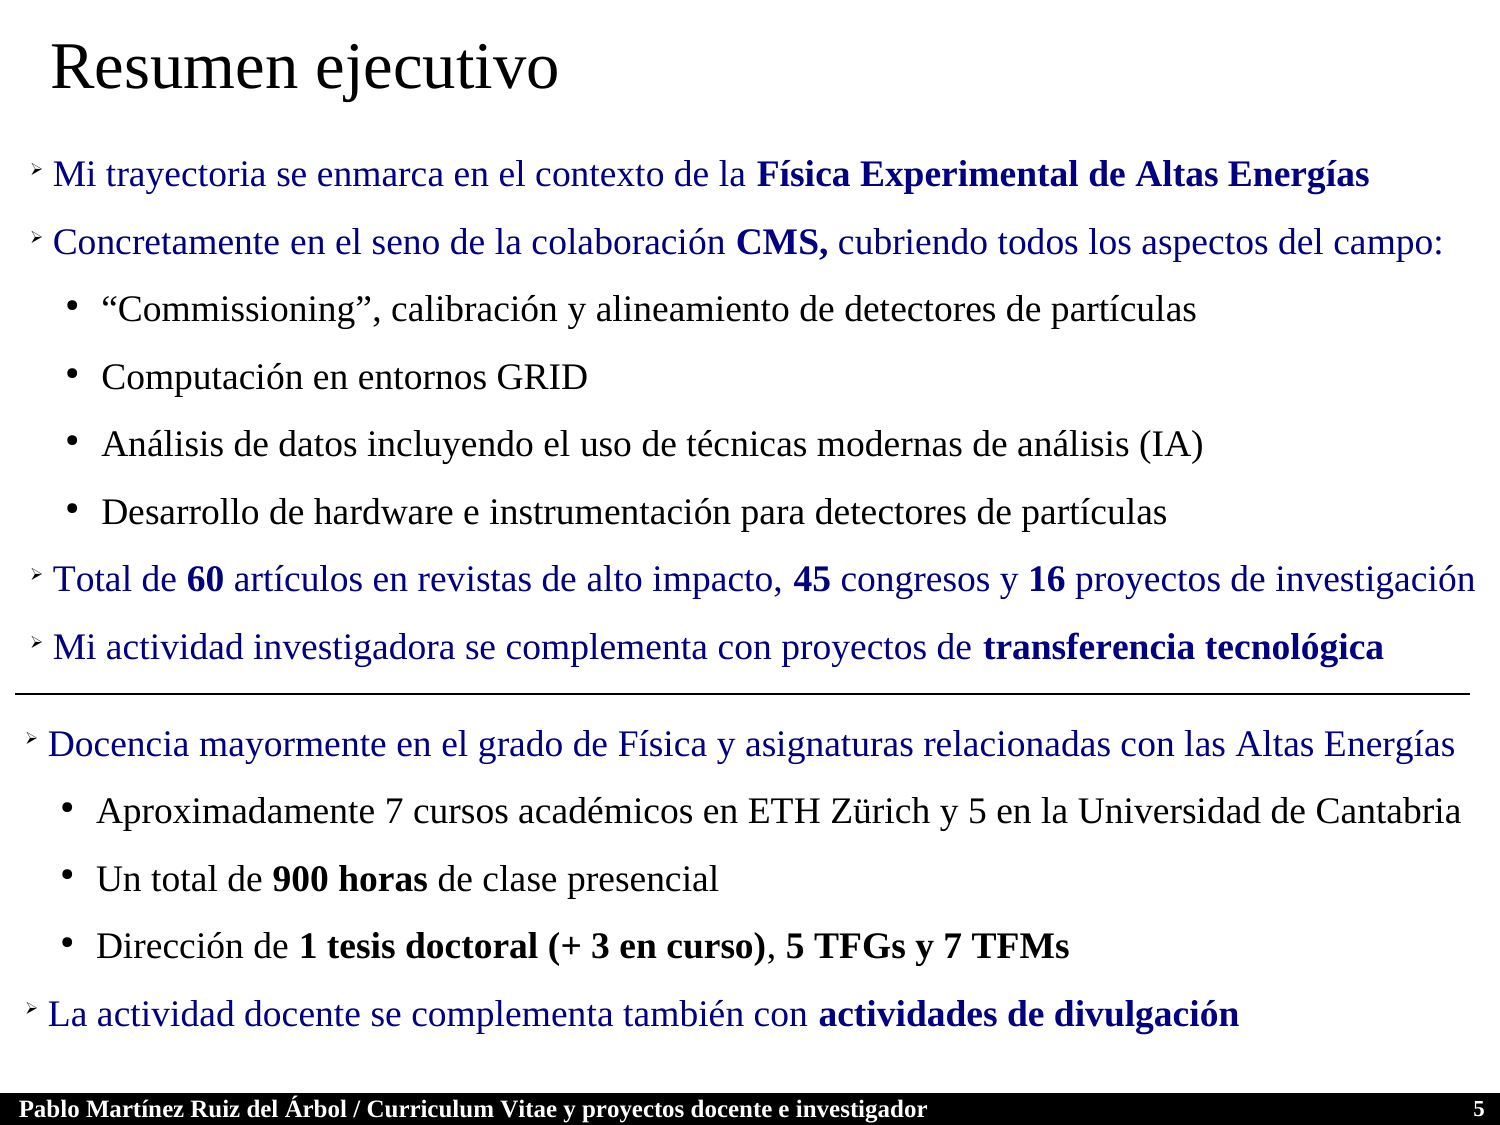

Resumen ejecutivo
 Mi trayectoria se enmarca en el contexto de la Física Experimental de Altas Energías
 Concretamente en el seno de la colaboración CMS, cubriendo todos los aspectos del campo:
“Commissioning”, calibración y alineamiento de detectores de partículas
Computación en entornos GRID
Análisis de datos incluyendo el uso de técnicas modernas de análisis (IA)
Desarrollo de hardware e instrumentación para detectores de partículas
 Total de 60 artículos en revistas de alto impacto, 45 congresos y 16 proyectos de investigación
 Mi actividad investigadora se complementa con proyectos de transferencia tecnológica
 Docencia mayormente en el grado de Física y asignaturas relacionadas con las Altas Energías
Aproximadamente 7 cursos académicos en ETH Zürich y 5 en la Universidad de Cantabria
Un total de 900 horas de clase presencial
Dirección de 1 tesis doctoral (+ 3 en curso), 5 TFGs y 7 TFMs
 La actividad docente se complementa también con actividades de divulgación
5